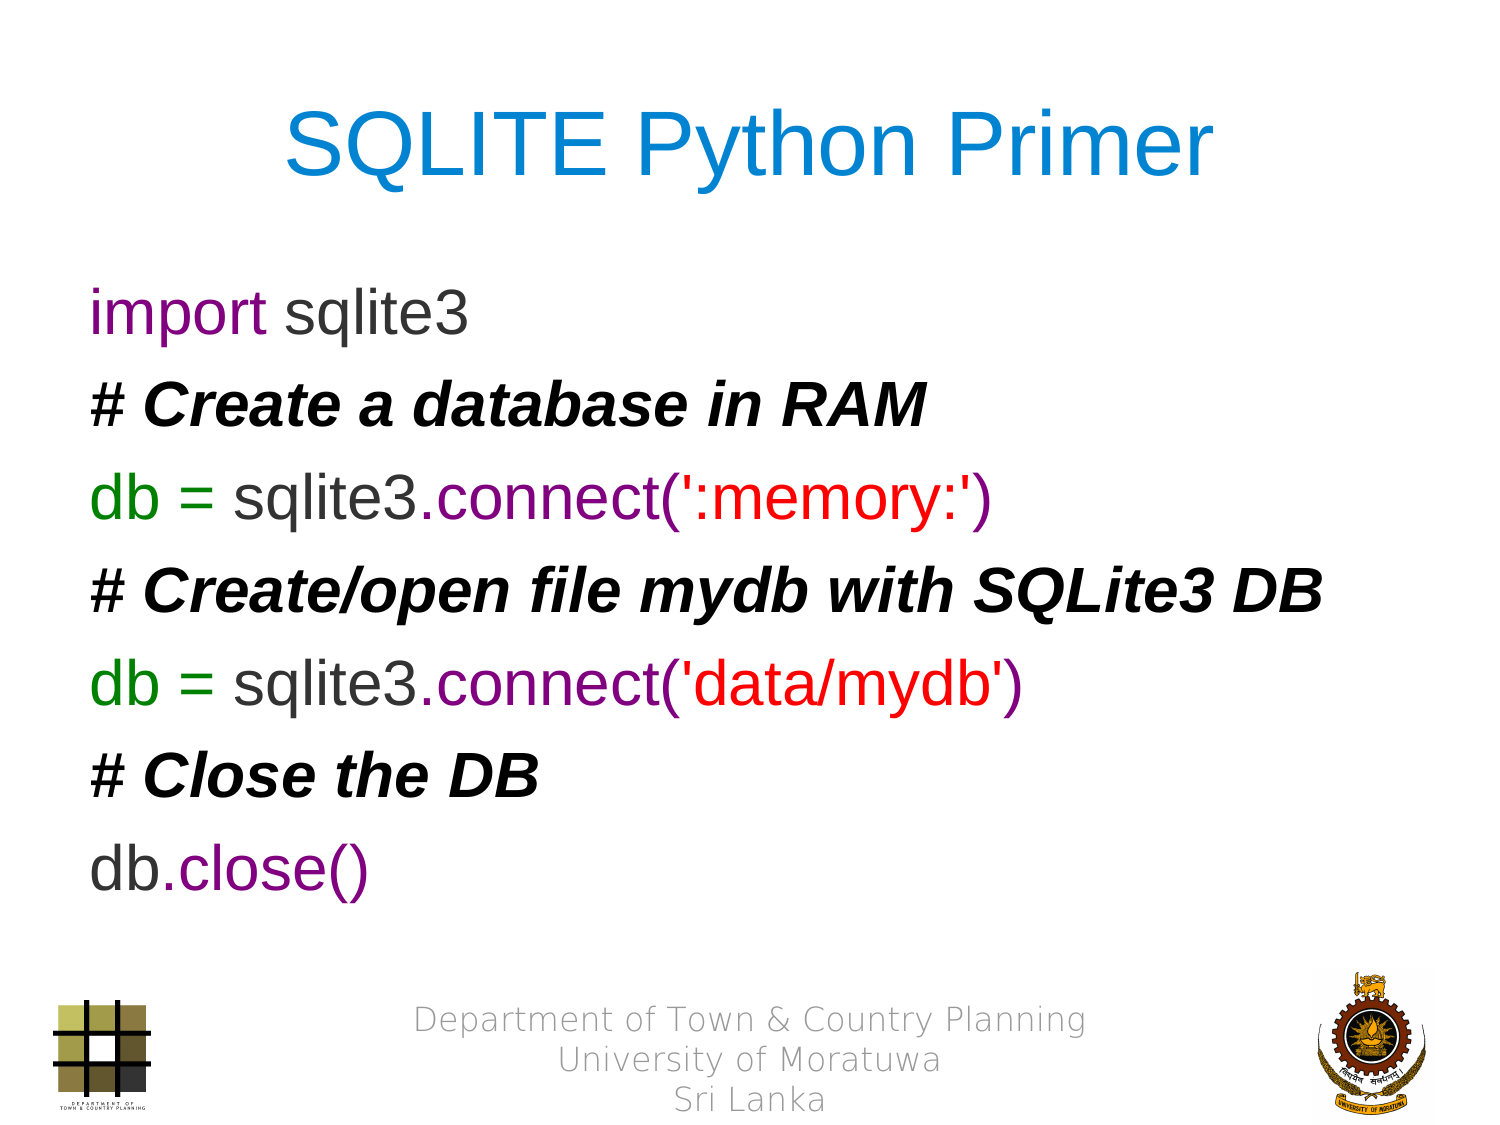

# SQLITE Python Primer
import sqlite3
# Create a database in RAM
db = sqlite3.connect(':memory:')
# Create/open file mydb with SQLite3 DB
db = sqlite3.connect('data/mydb')
# Close the DB
db.close()